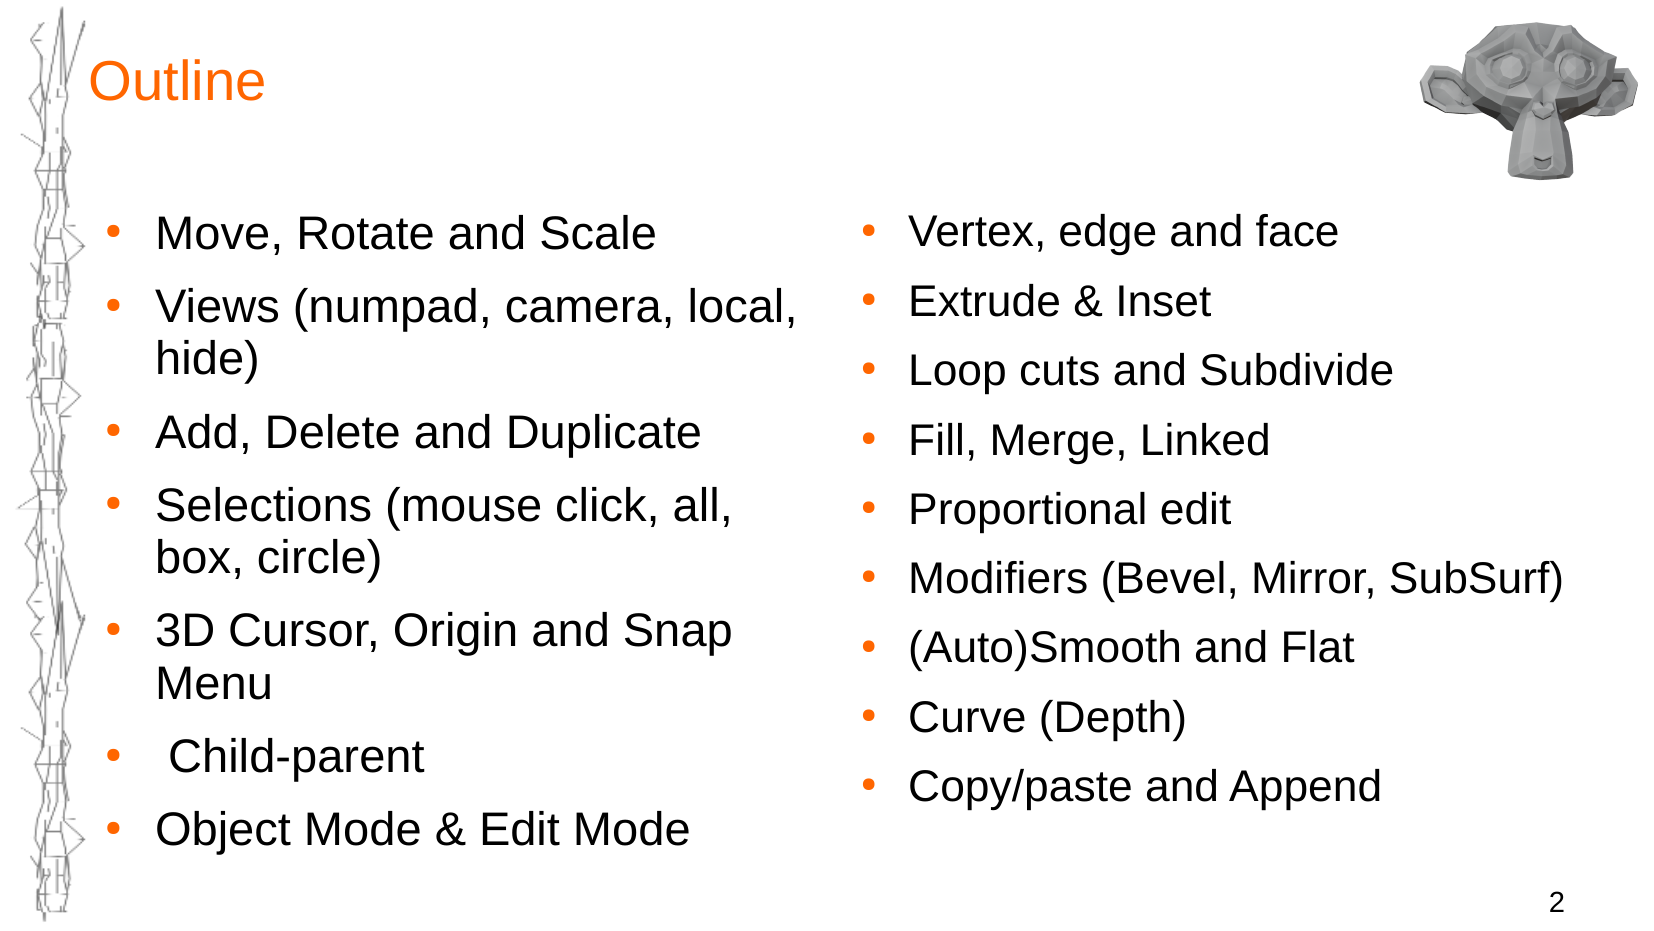

# Outline
Move, Rotate and Scale
Views (numpad, camera, local, hide)
Add, Delete and Duplicate
Selections (mouse click, all, box, circle)
3D Cursor, Origin and Snap Menu
 Child-parent
Object Mode & Edit Mode
Vertex, edge and face
Extrude & Inset
Loop cuts and Subdivide
Fill, Merge, Linked
Proportional edit
Modifiers (Bevel, Mirror, SubSurf)
(Auto)Smooth and Flat
Curve (Depth)
Copy/paste and Append
2